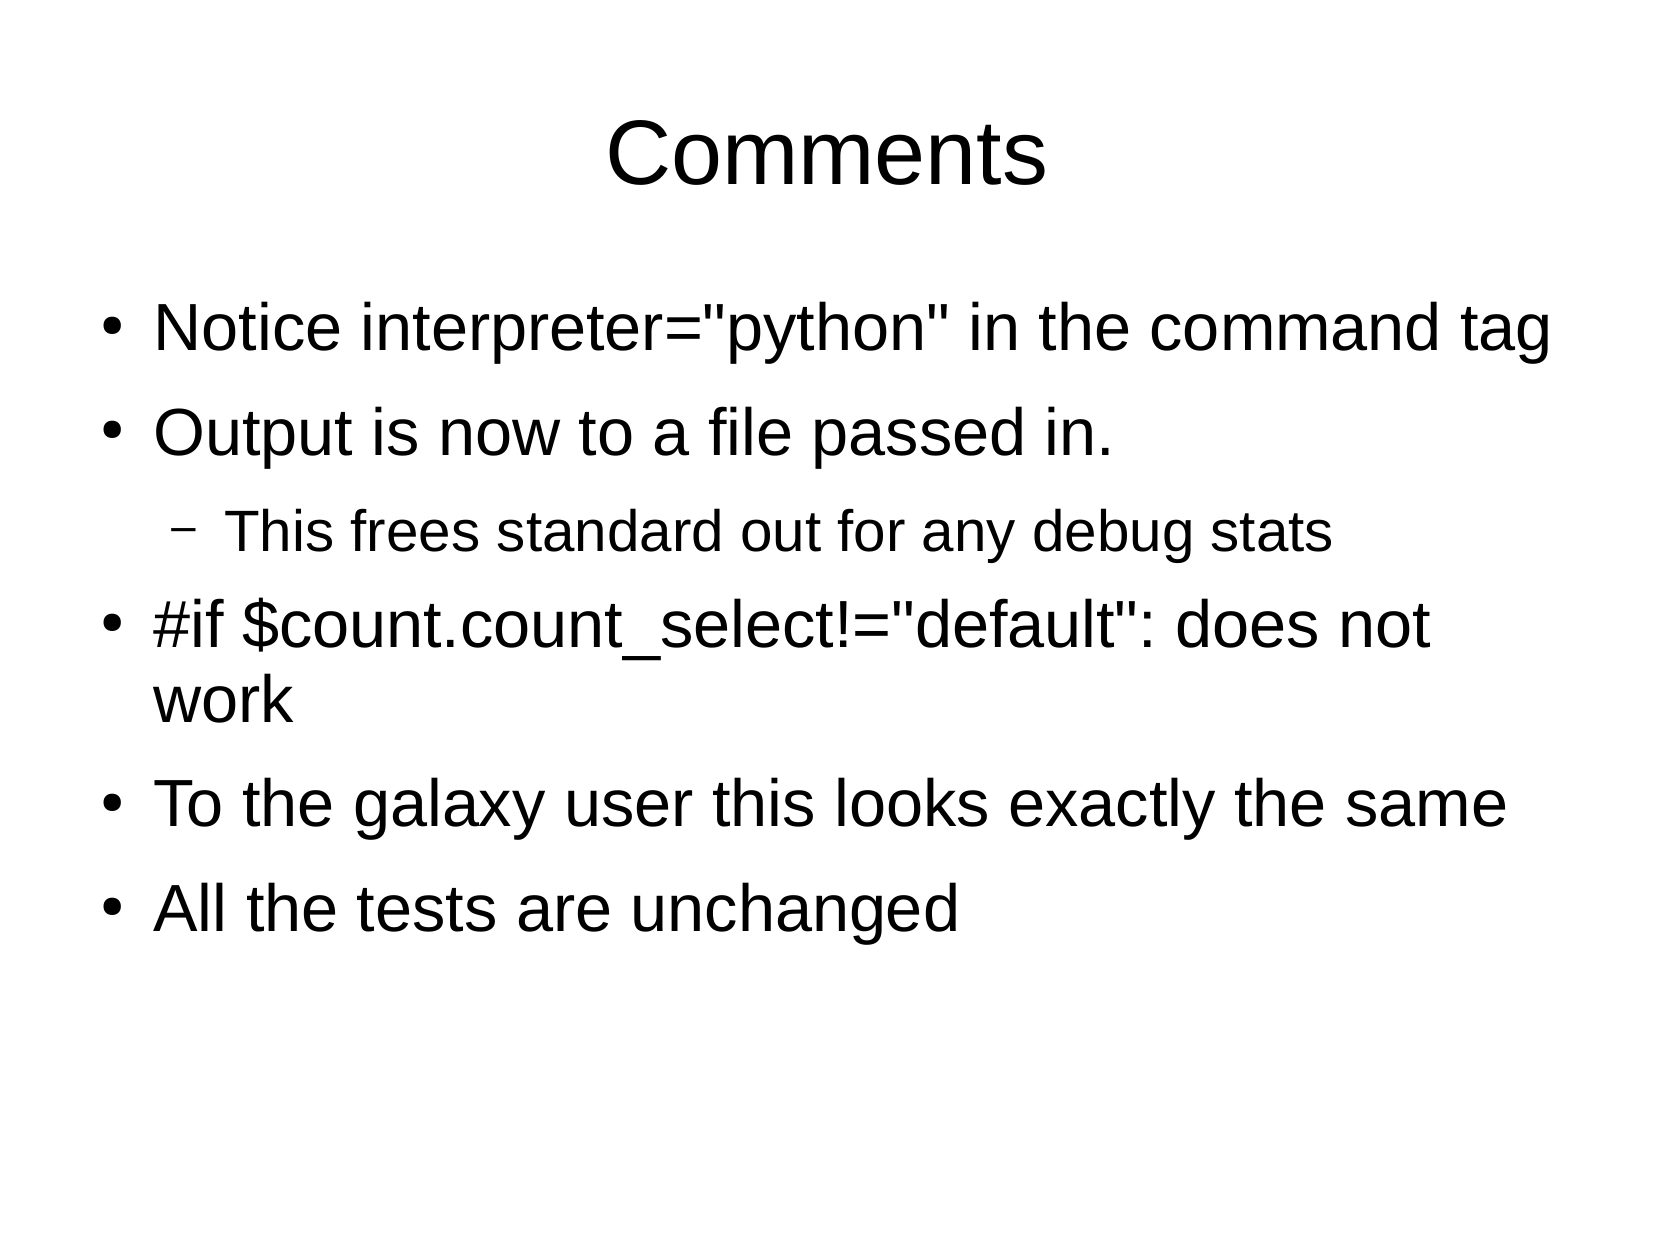

# Comments
Notice interpreter="python" in the command tag
Output is now to a file passed in.
This frees standard out for any debug stats
#if $count.count_select!="default": does not work
To the galaxy user this looks exactly the same
All the tests are unchanged